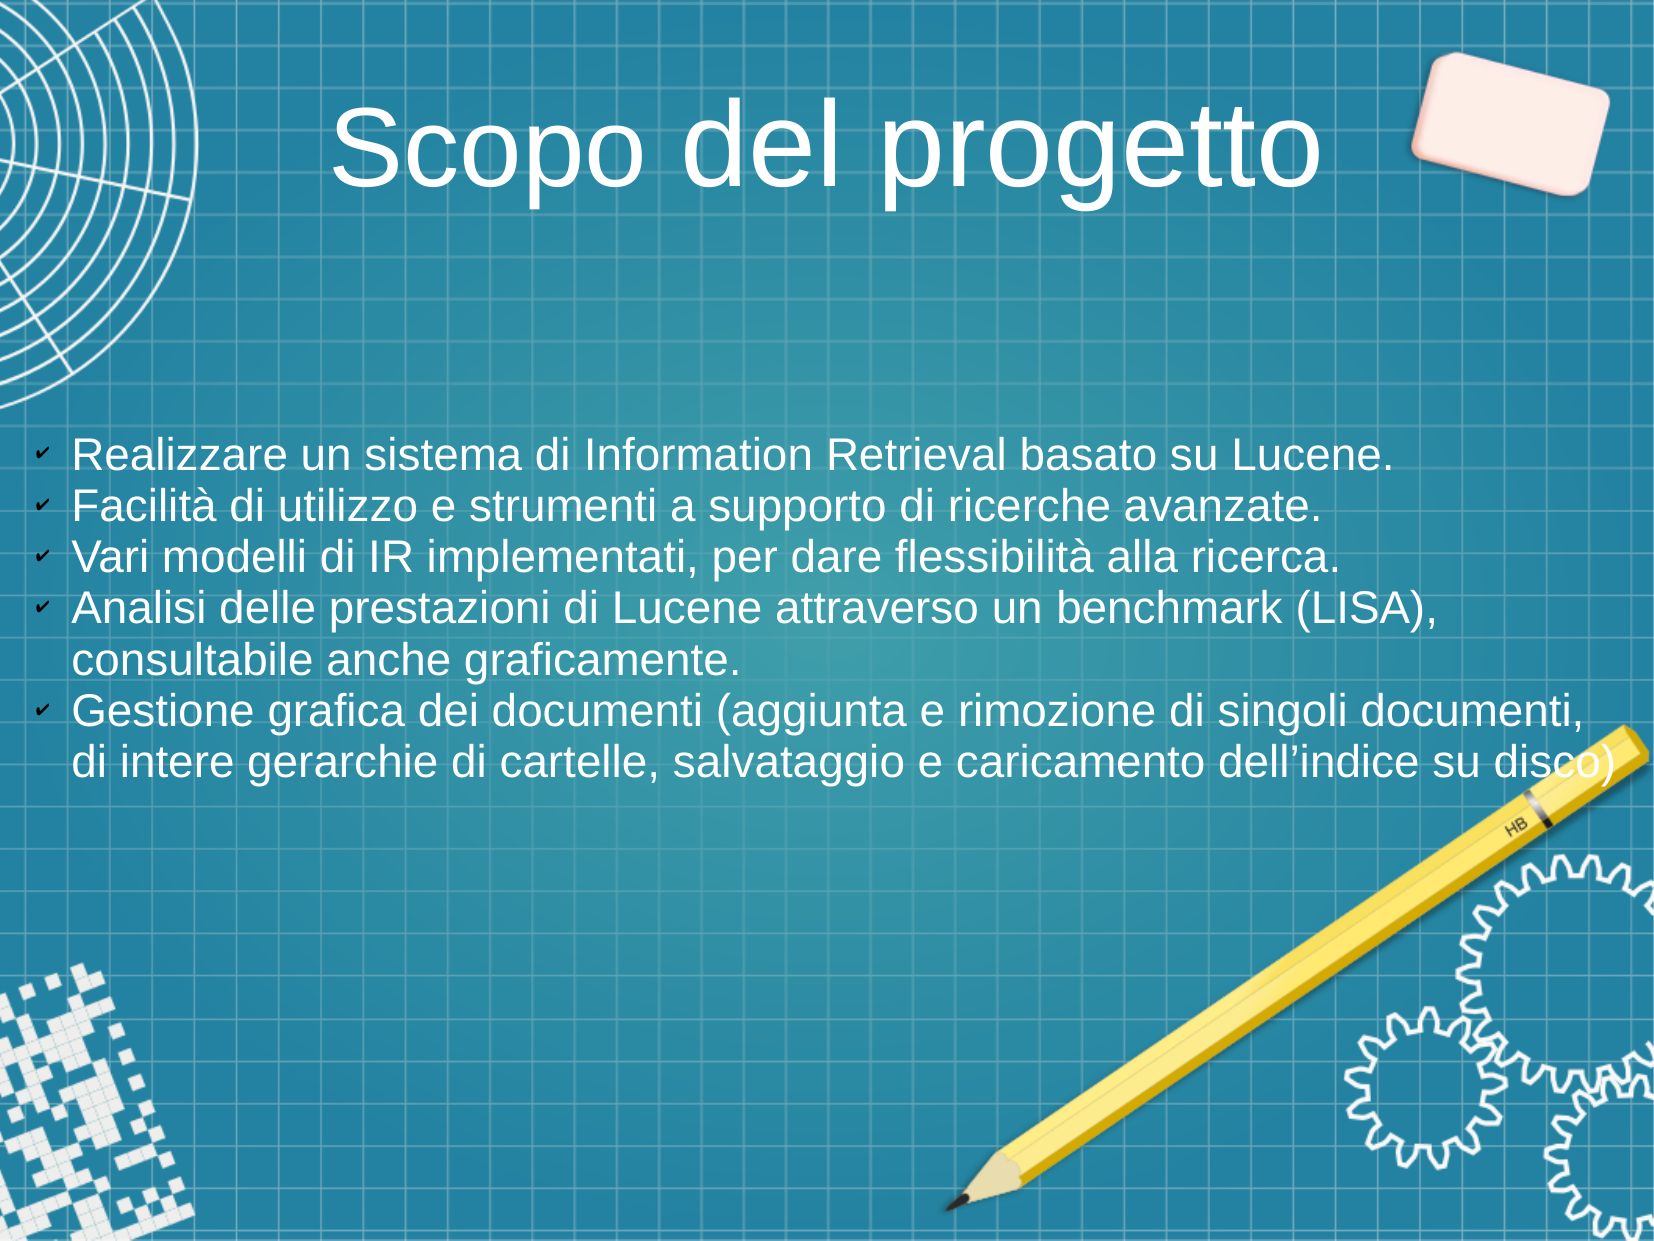

# Scopo del progetto
Realizzare un sistema di Information Retrieval basato su Lucene.
Facilità di utilizzo e strumenti a supporto di ricerche avanzate.
Vari modelli di IR implementati, per dare flessibilità alla ricerca.
Analisi delle prestazioni di Lucene attraverso un benchmark (LISA),
consultabile anche graficamente.
Gestione grafica dei documenti (aggiunta e rimozione di singoli documenti,
di intere gerarchie di cartelle, salvataggio e caricamento dell’indice su disco)